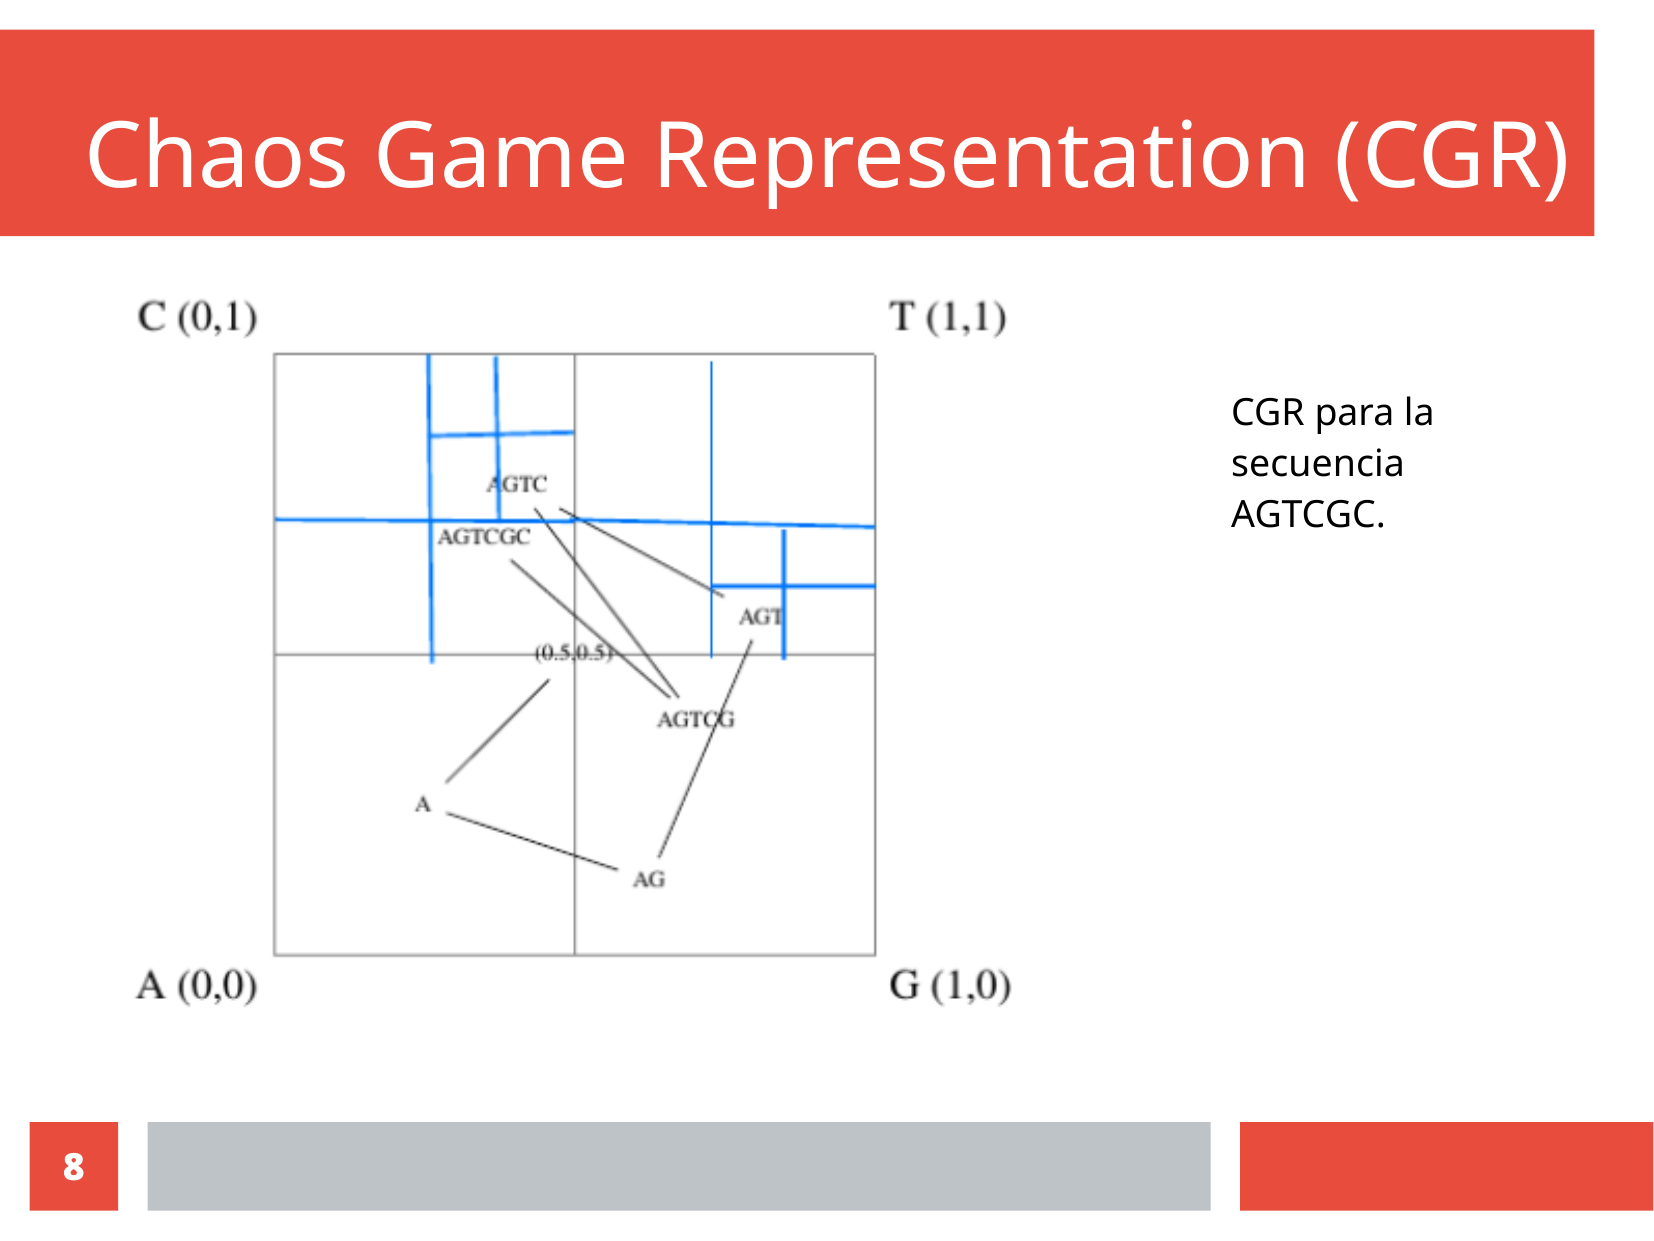

Chaos Game Representation (CGR)
CGR para la secuencia AGTCGC.
8